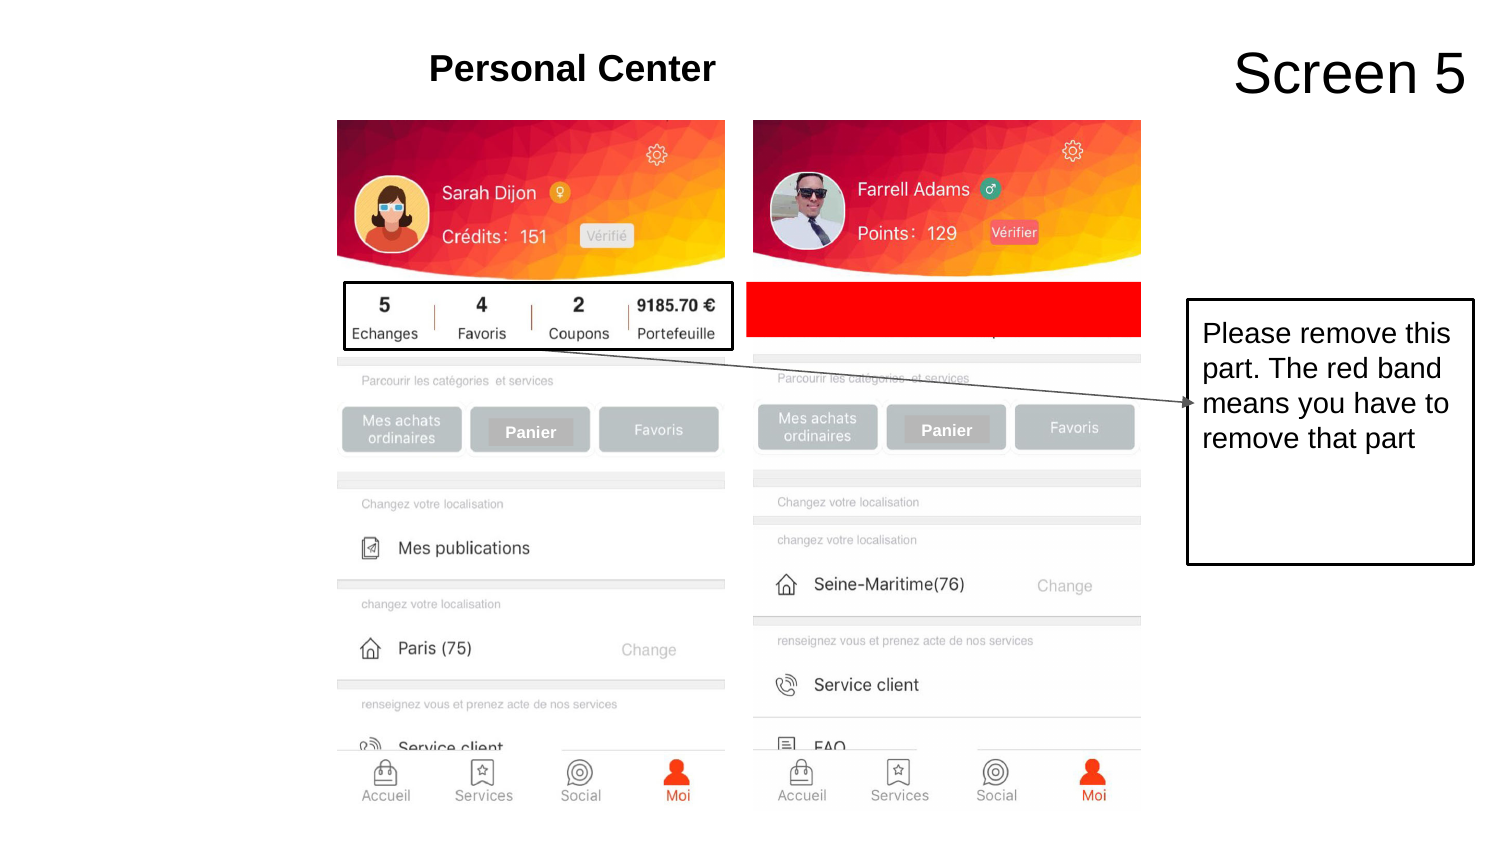

# Screen 5
Personal Center
Please remove this part. The red band means you have to remove that part
Panier
Panier